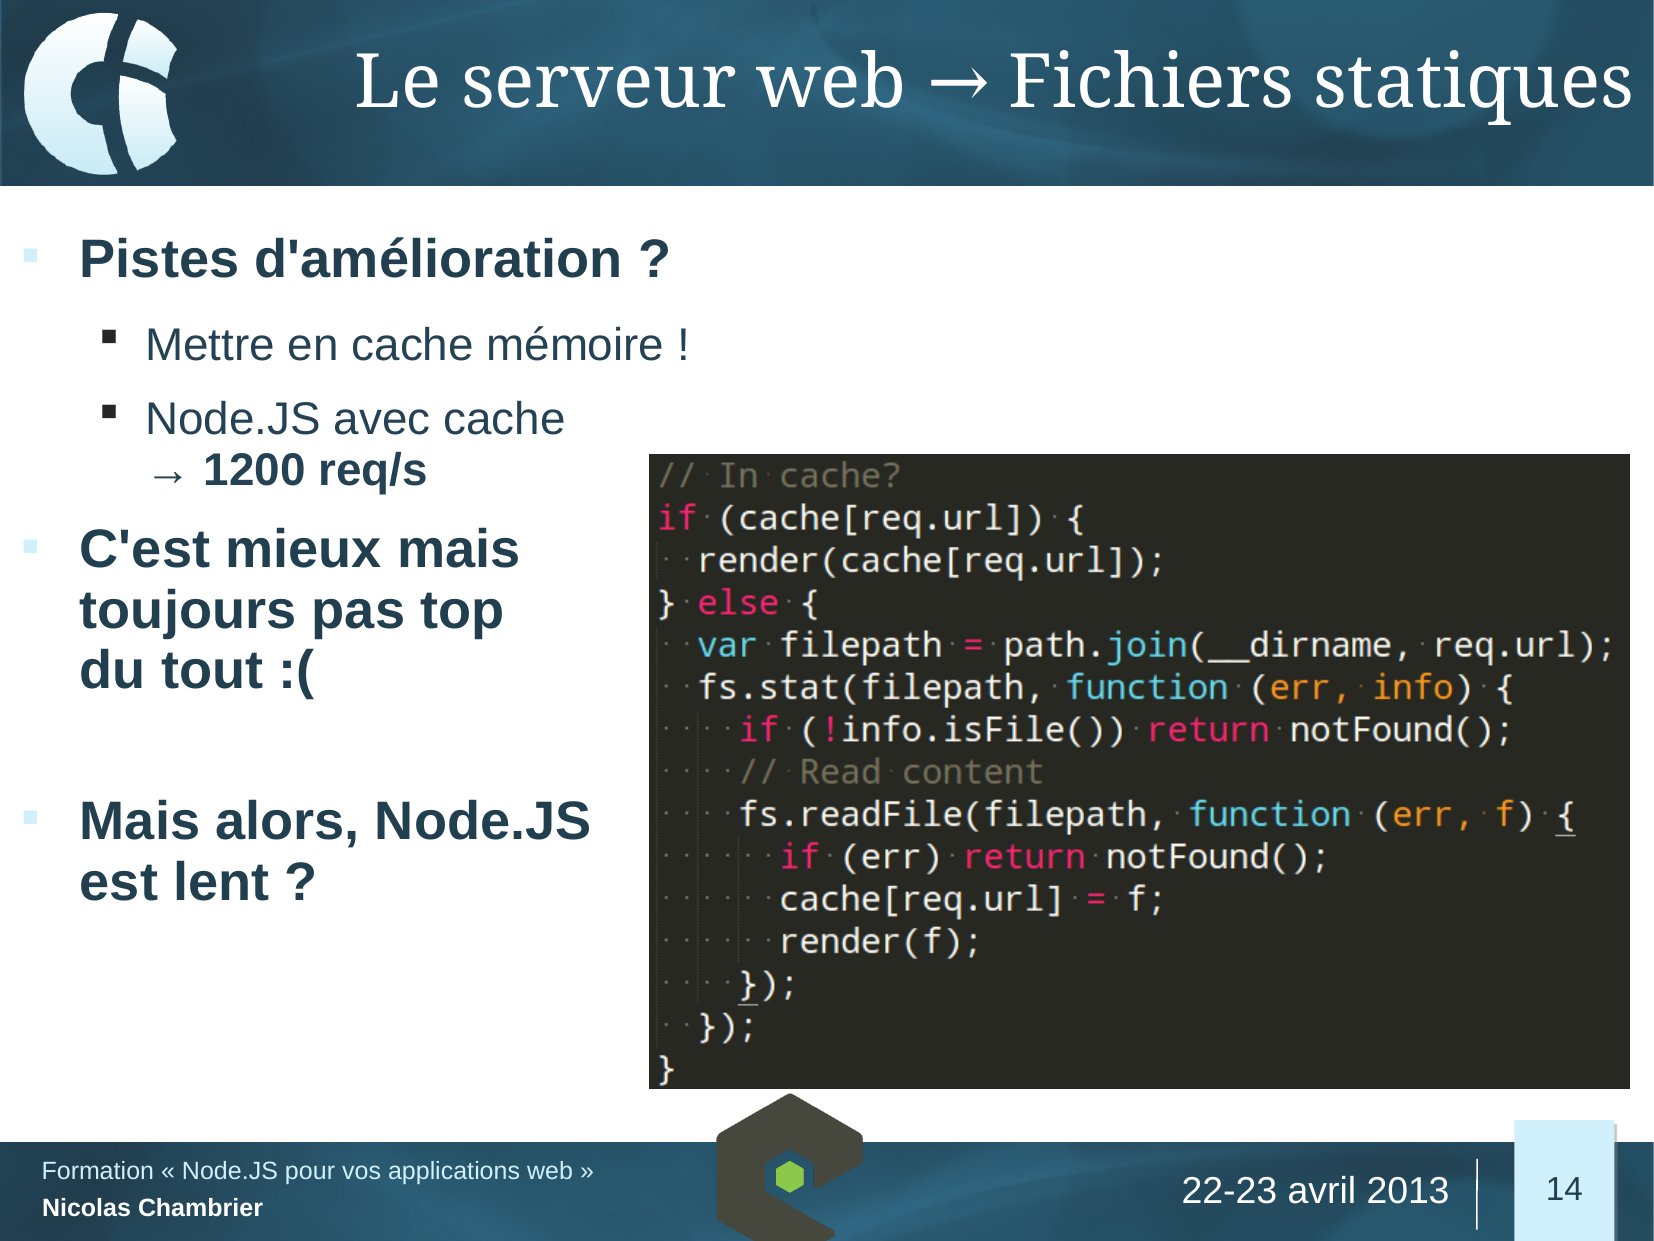

# Le serveur web → Fichiers statiques
Pistes d'amélioration ?
Mettre en cache mémoire !
Node.JS avec cache
→ 1200 req/s
C'est mieux mais
toujours pas top
du tout :(
Mais alors, Node.JS
est lent ?